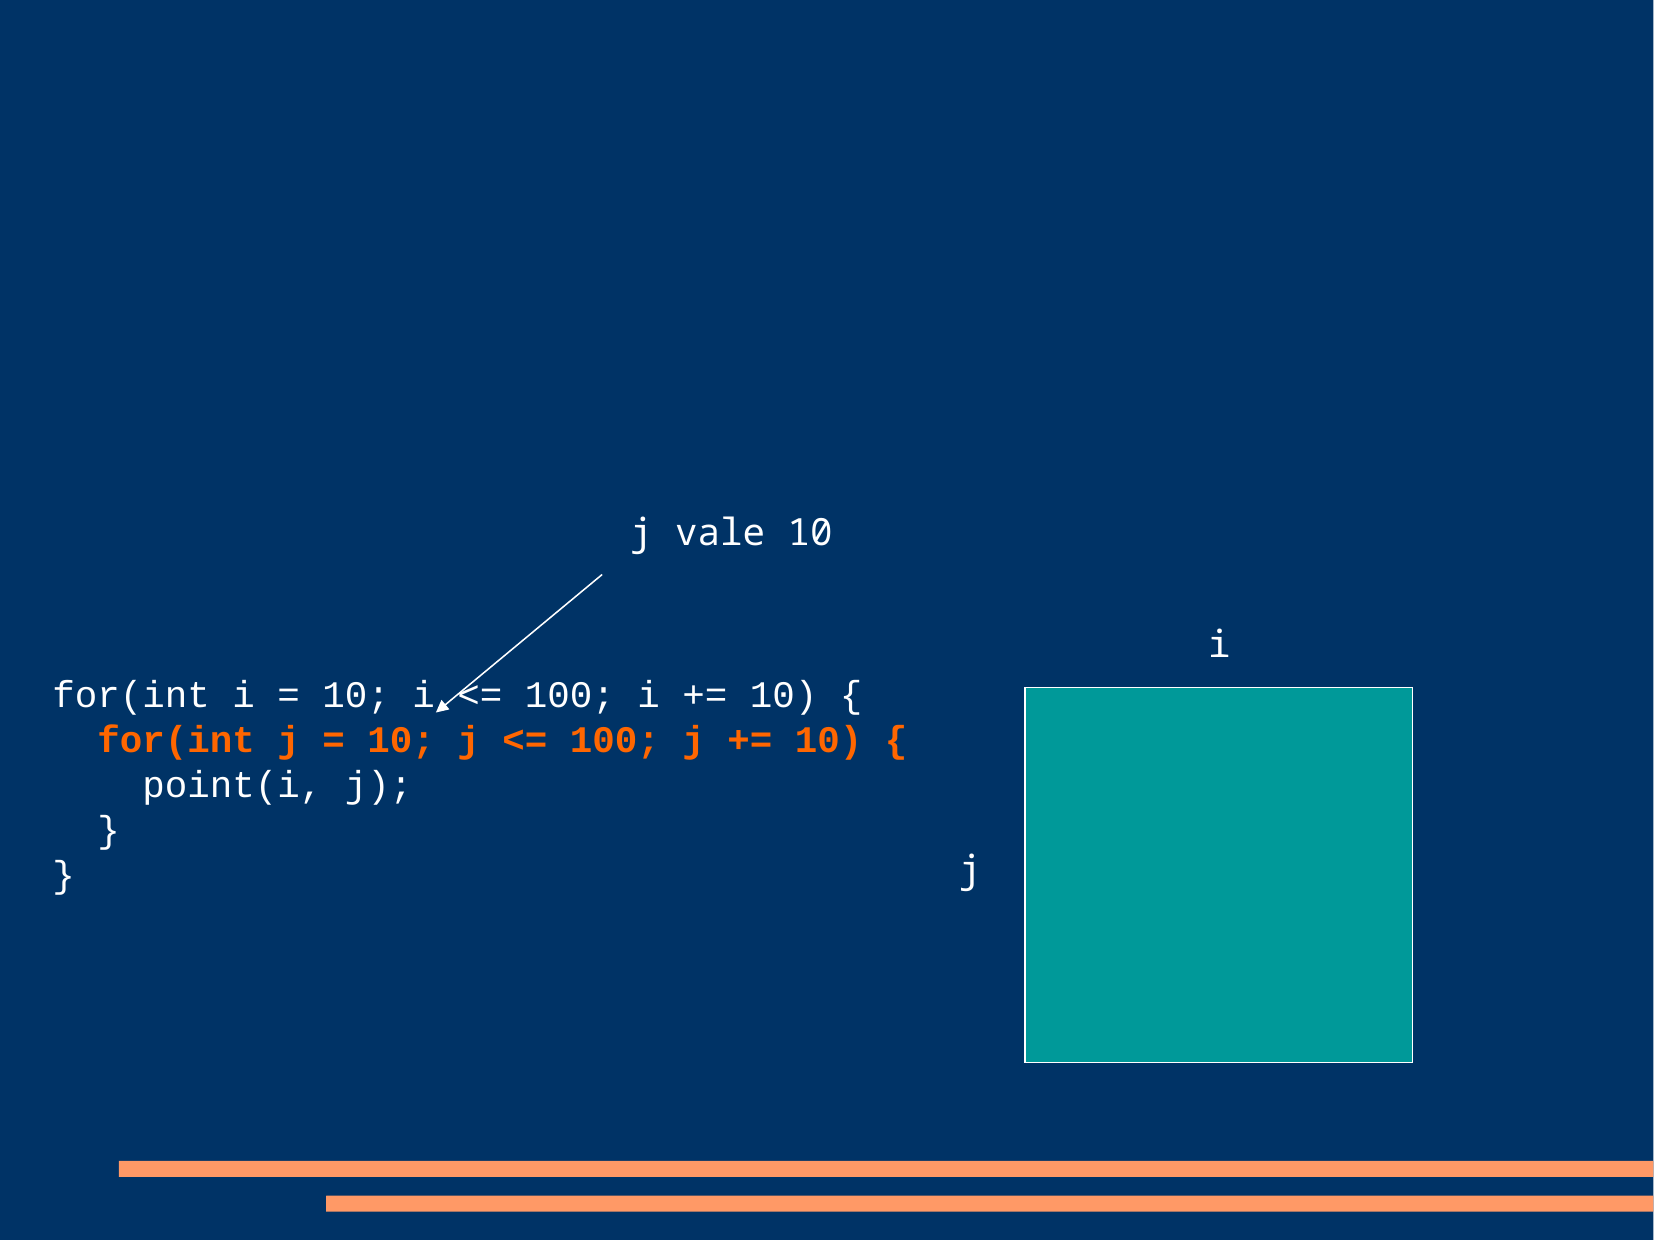

j vale 10
i
for(int i = 10; i <= 100; i += 10) {
 for(int j = 10; j <= 100; j += 10) {
 point(i, j);
 }
}
j